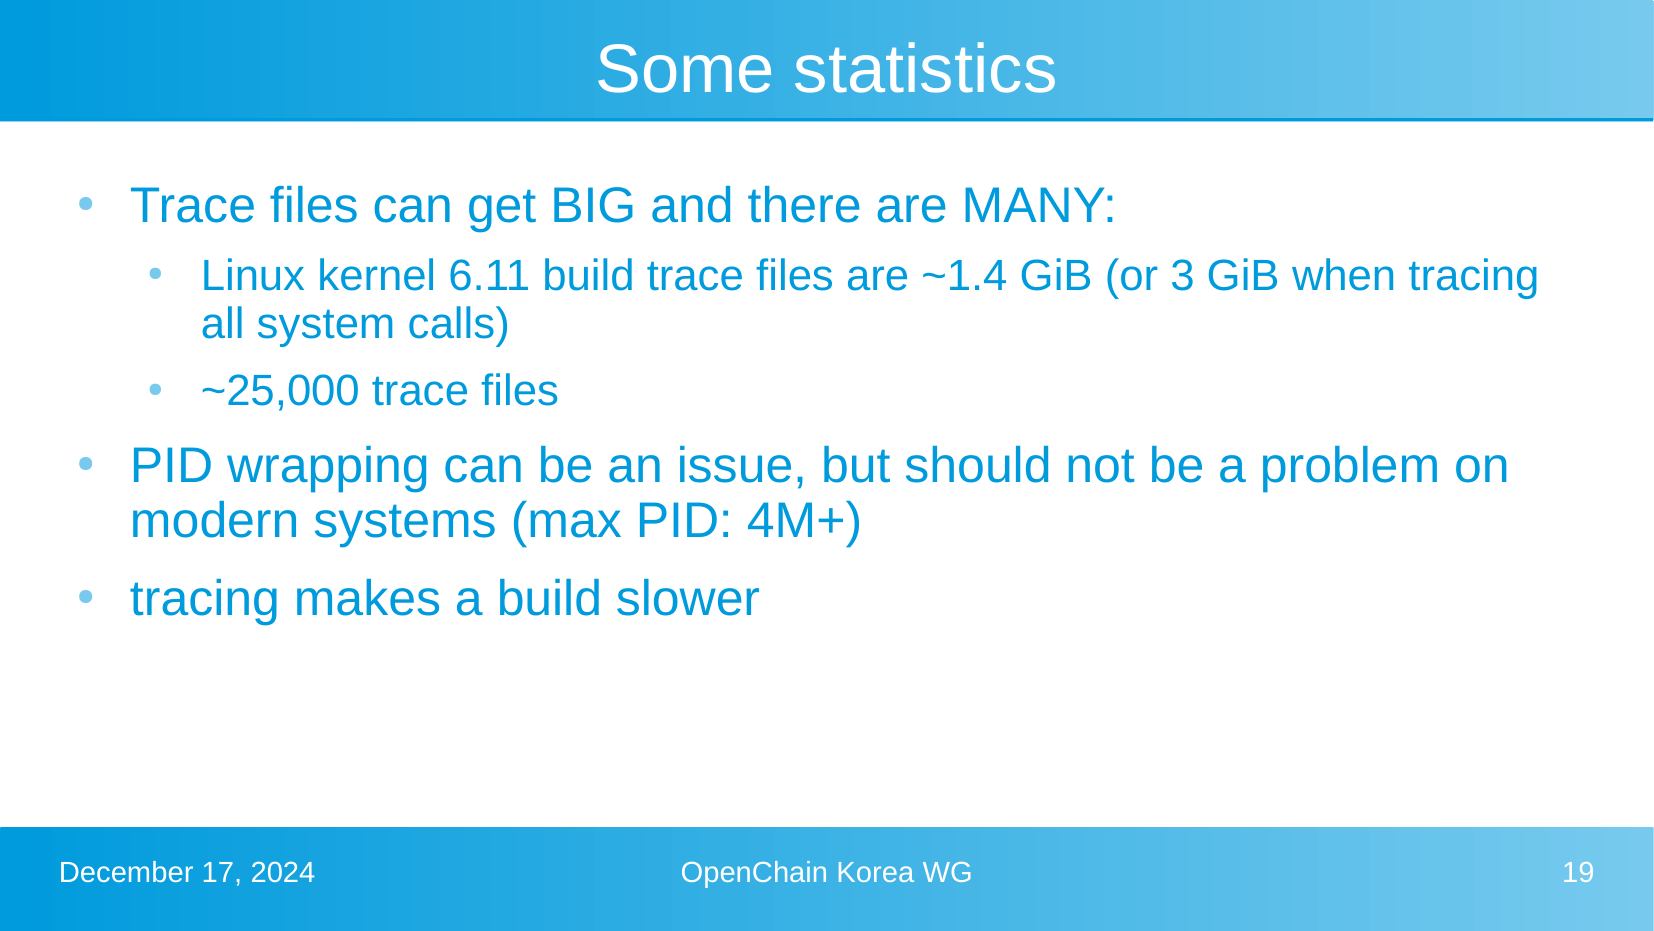

# Some statistics
Trace files can get BIG and there are MANY:
Linux kernel 6.11 build trace files are ~1.4 GiB (or 3 GiB when tracing all system calls)
~25,000 trace files
PID wrapping can be an issue, but should not be a problem on modern systems (max PID: 4M+)
tracing makes a build slower
19